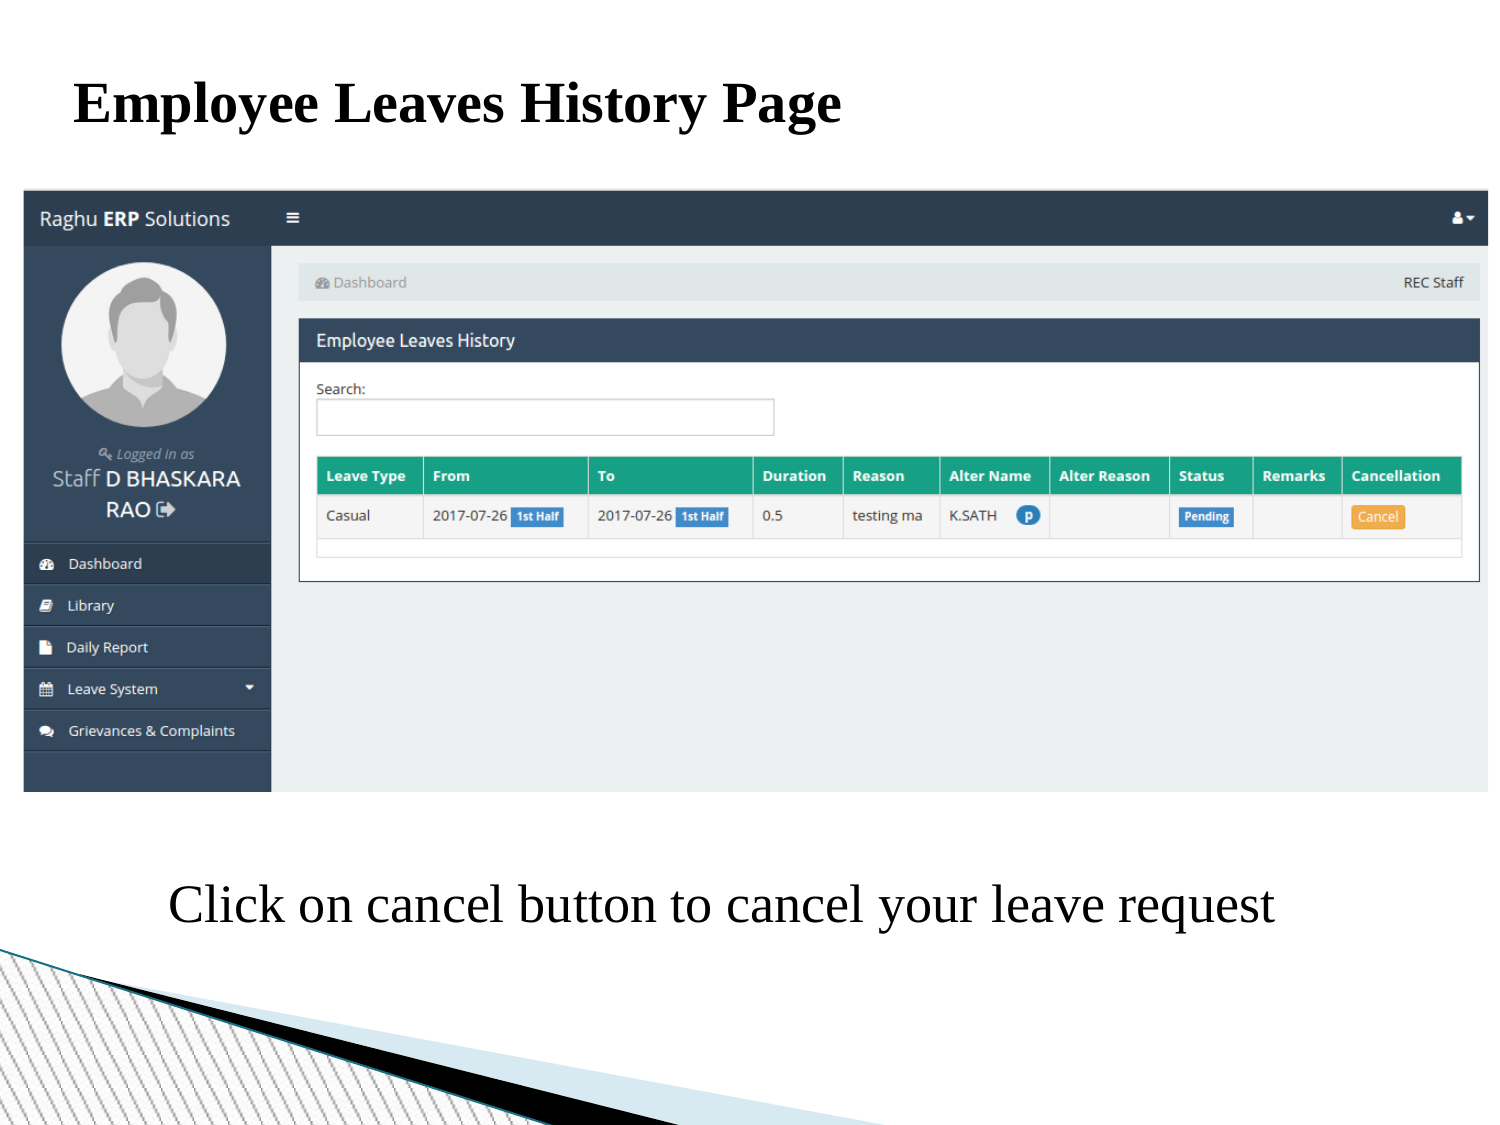

Employee Leaves History Page
Click on cancel button to cancel your leave request